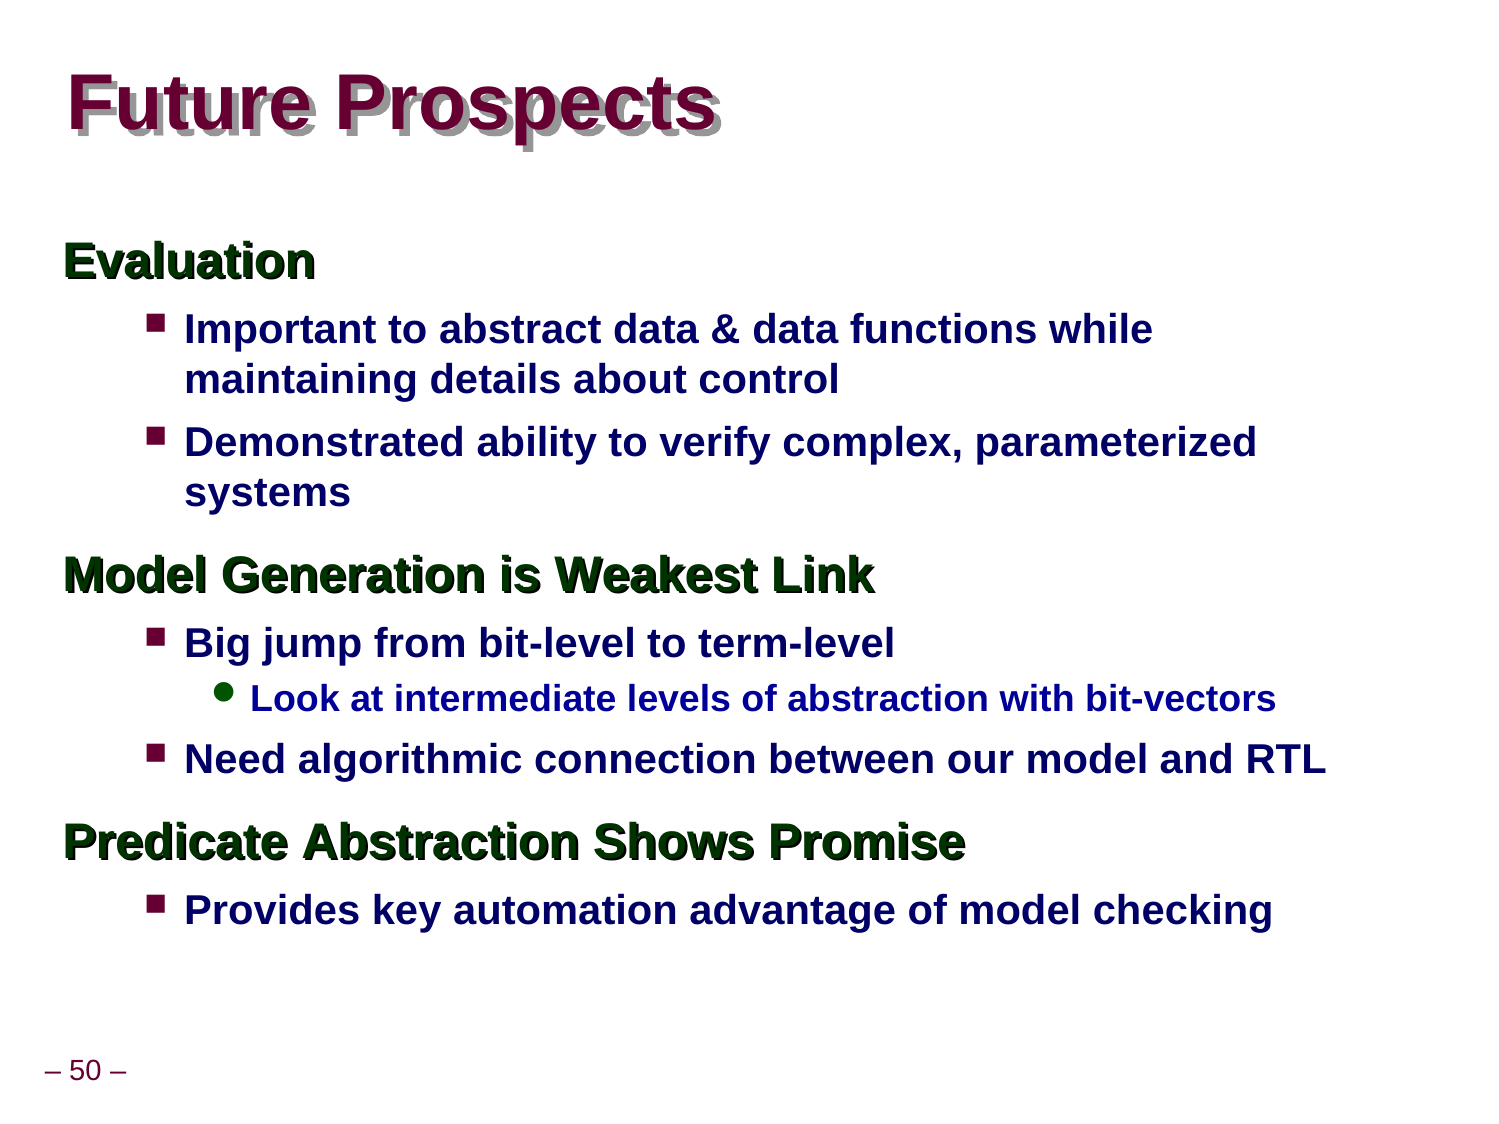

# Future Prospects
Evaluation
Important to abstract data & data functions while maintaining details about control
Demonstrated ability to verify complex, parameterized systems
Model Generation is Weakest Link
Big jump from bit-level to term-level
Look at intermediate levels of abstraction with bit-vectors
Need algorithmic connection between our model and RTL
Predicate Abstraction Shows Promise
Provides key automation advantage of model checking